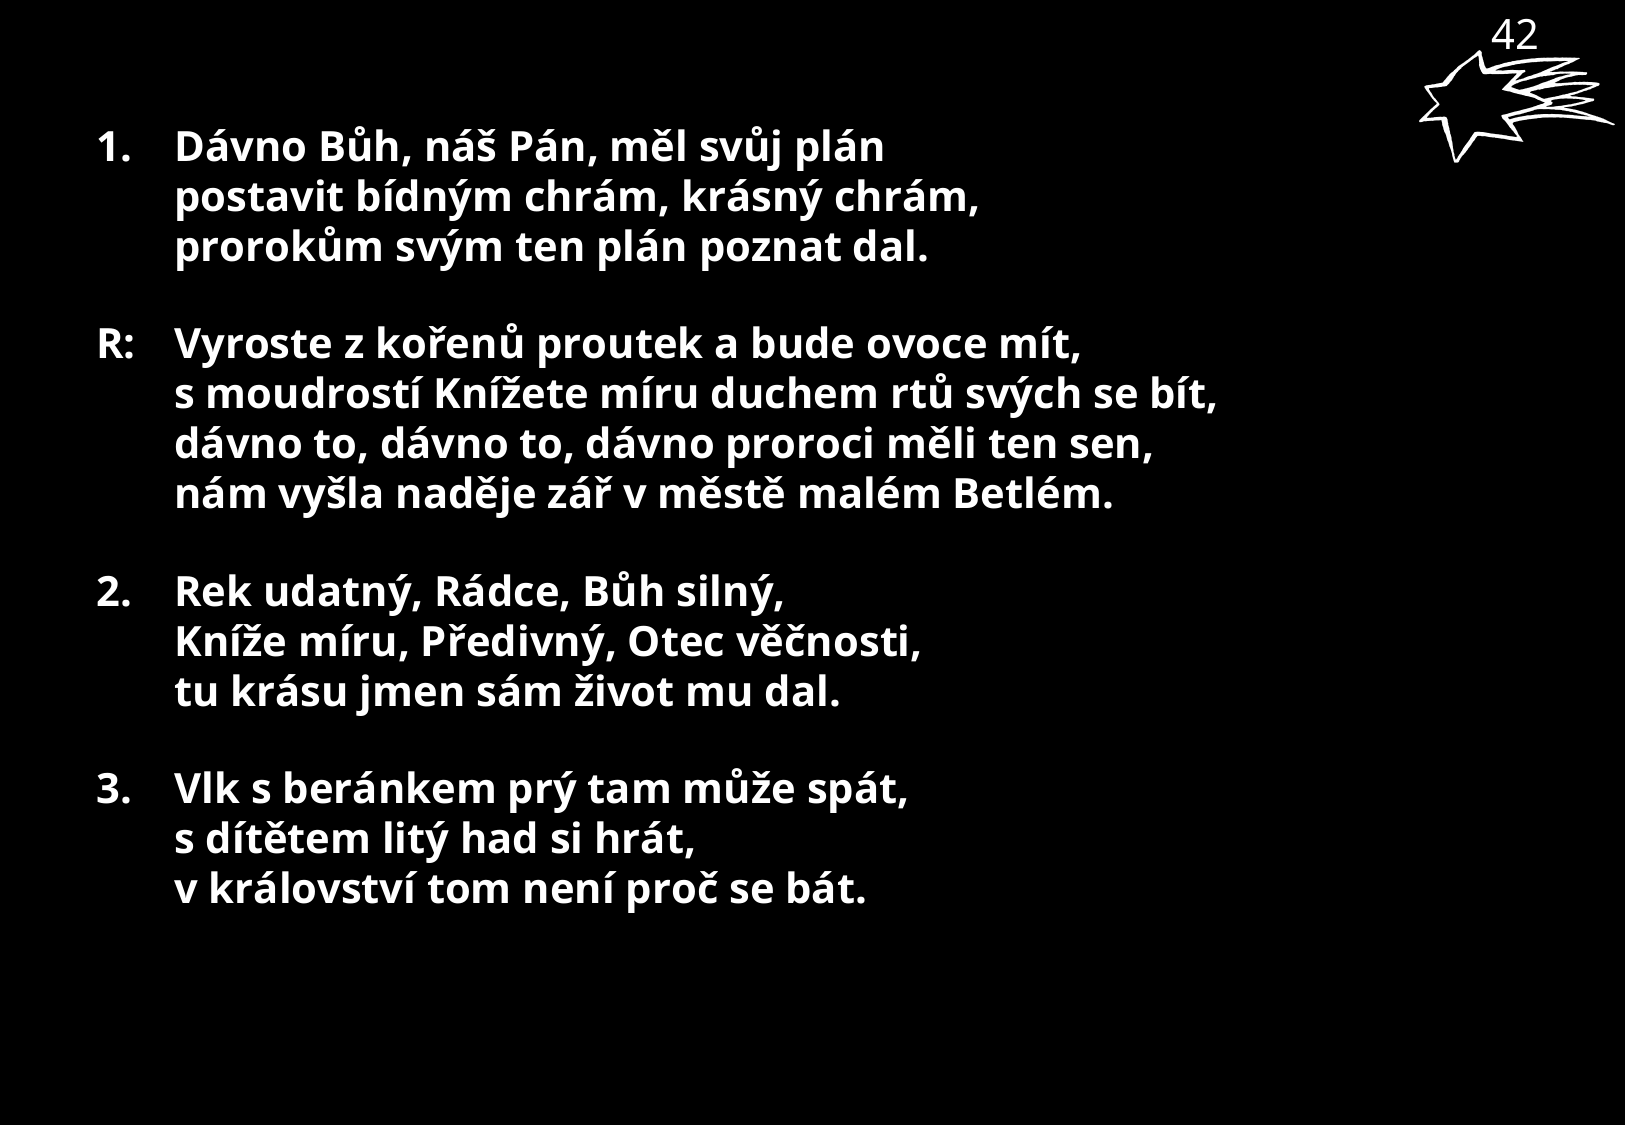

42
# Dávno Bůh, náš Pán, měl svůj plán postavit bídným chrám, krásný chrám, prorokům svým ten plán poznat dal.
R: 	Vyroste z kořenů proutek a bude ovoce mít,
s moudrostí Knížete míru duchem rtů svých se bít,
dávno to, dávno to, dávno proroci měli ten sen,
nám vyšla naděje zář v městě malém Betlém.
Rek udatný, Rádce, Bůh silný,
Kníže míru, Předivný, Otec věčnosti,
tu krásu jmen sám život mu dal.
Vlk s beránkem prý tam může spát,
s dítětem litý had si hrát,
v království tom není proč se bát.